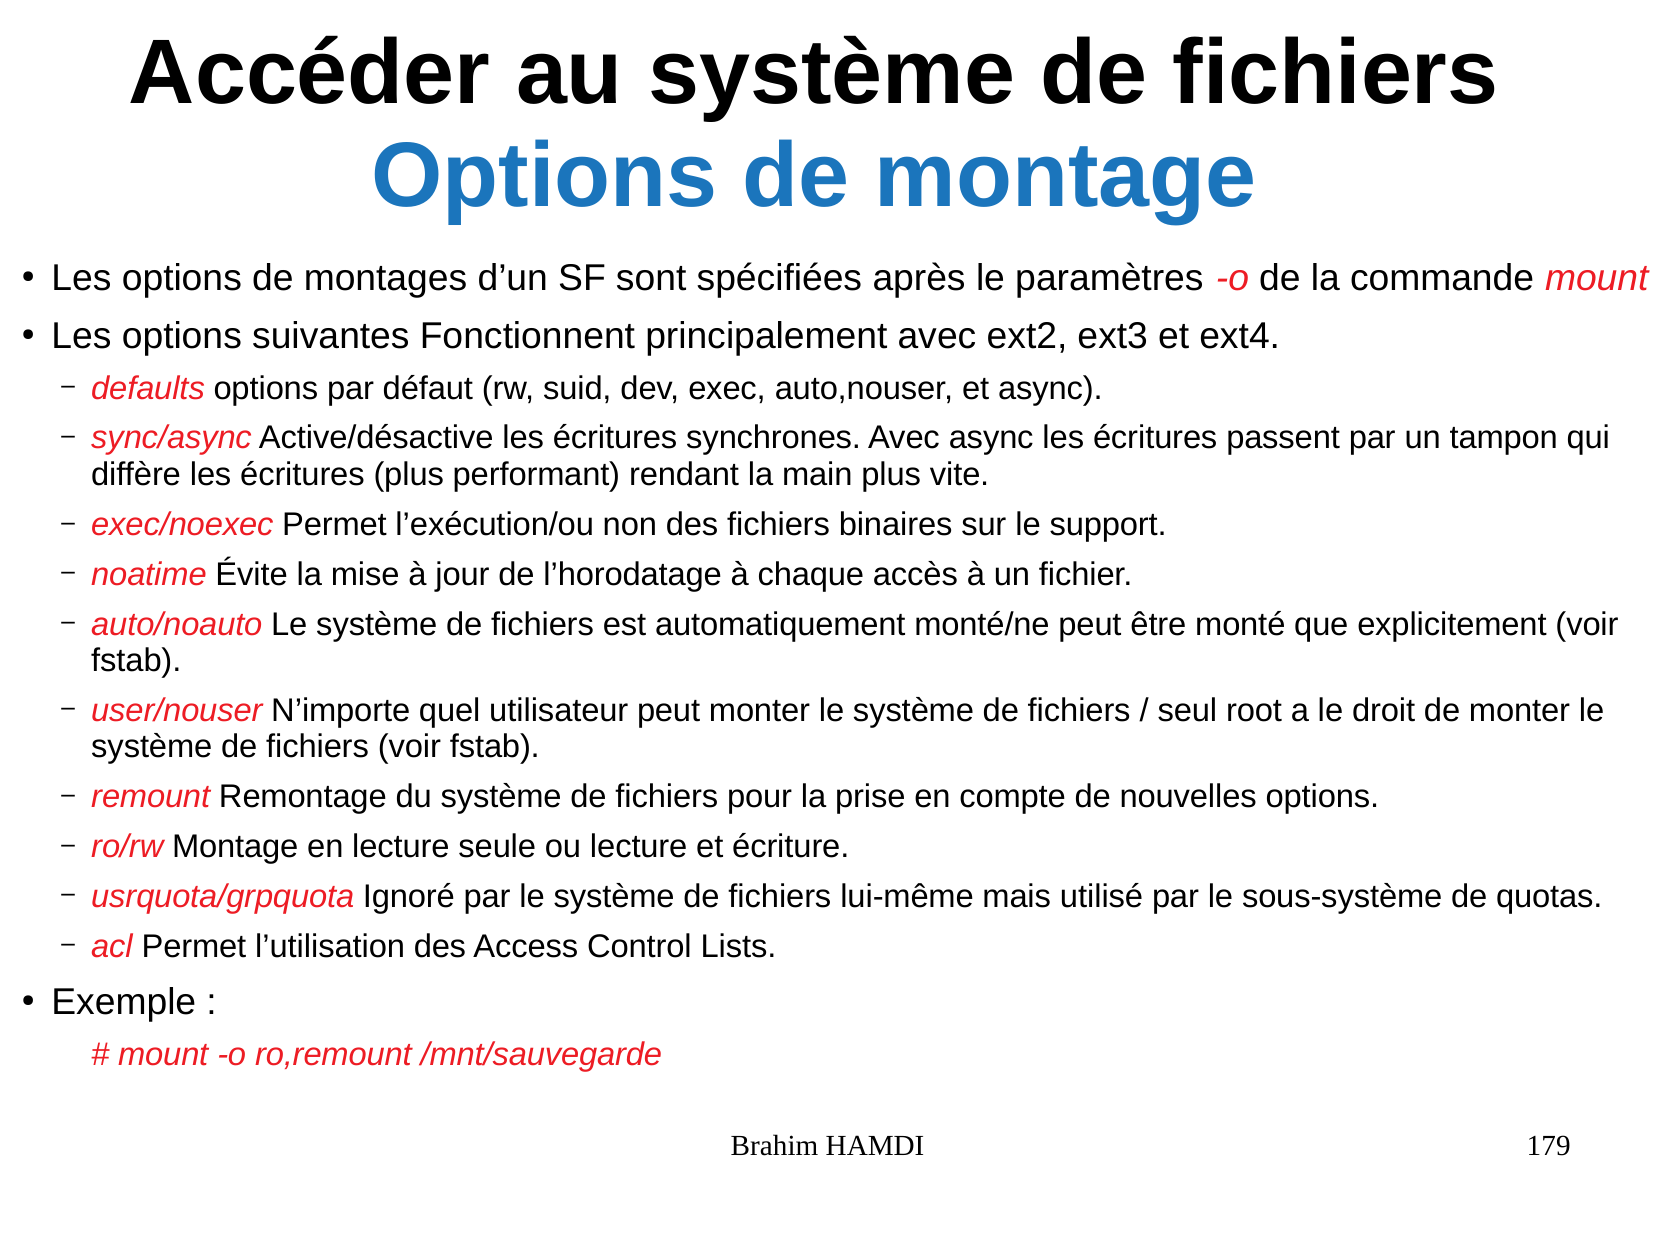

# Accéder au système de fichiers Options de montage
Les options de montages d’un SF sont spécifiées après le paramètres -o de la commande mount
Les options suivantes Fonctionnent principalement avec ext2, ext3 et ext4.
defaults options par défaut (rw, suid, dev, exec, auto,nouser, et async).
sync/async Active/désactive les écritures synchrones. Avec async les écritures passent par un tampon qui diffère les écritures (plus performant) rendant la main plus vite.
exec/noexec Permet l’exécution/ou non des fichiers binaires sur le support.
noatime Évite la mise à jour de l’horodatage à chaque accès à un fichier.
auto/noauto Le système de fichiers est automatiquement monté/ne peut être monté que explicitement (voir fstab).
user/nouser N’importe quel utilisateur peut monter le système de fichiers / seul root a le droit de monter le système de fichiers (voir fstab).
remount Remontage du système de fichiers pour la prise en compte de nouvelles options.
ro/rw Montage en lecture seule ou lecture et écriture.
usrquota/grpquota Ignoré par le système de fichiers lui-même mais utilisé par le sous-système de quotas.
acl Permet l’utilisation des Access Control Lists.
Exemple :
# mount -o ro,remount /mnt/sauvegarde
Brahim HAMDI
179